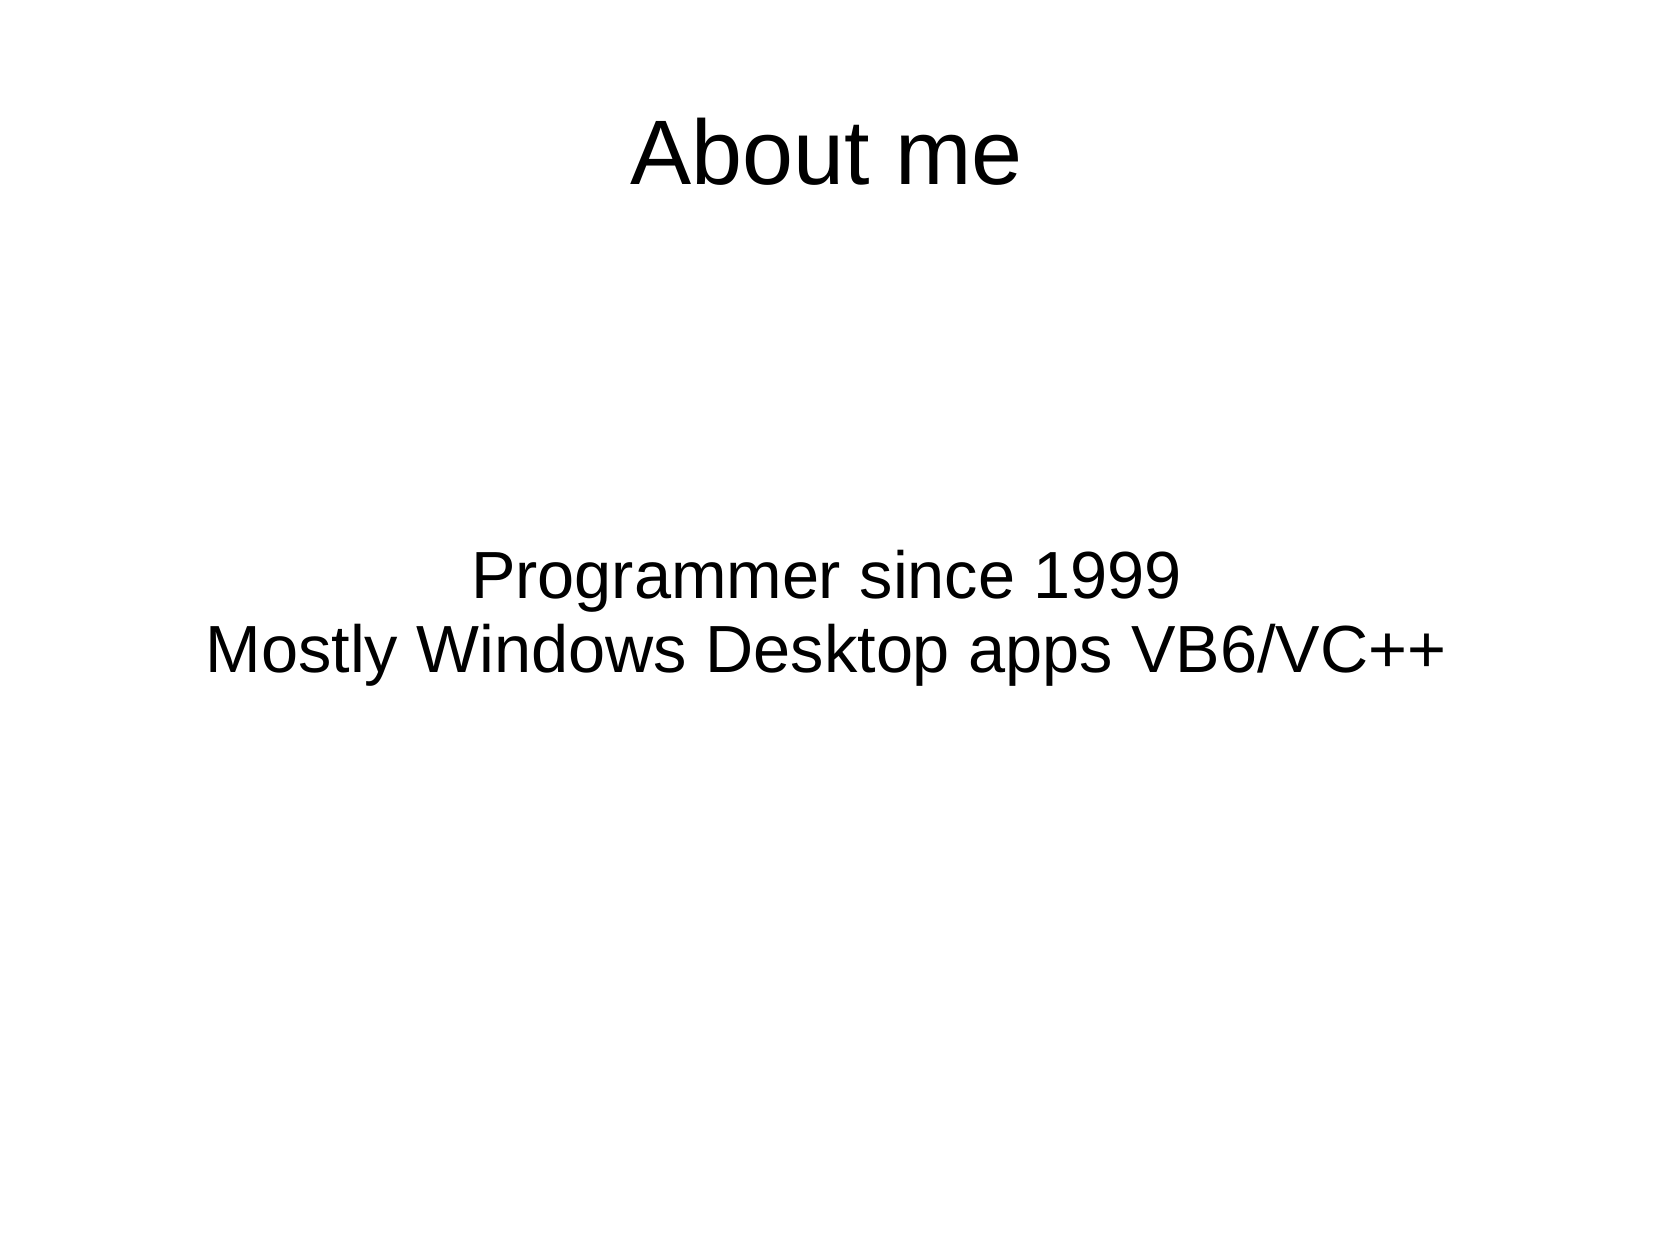

# About me
Programmer since 1999
Mostly Windows Desktop apps VB6/VC++